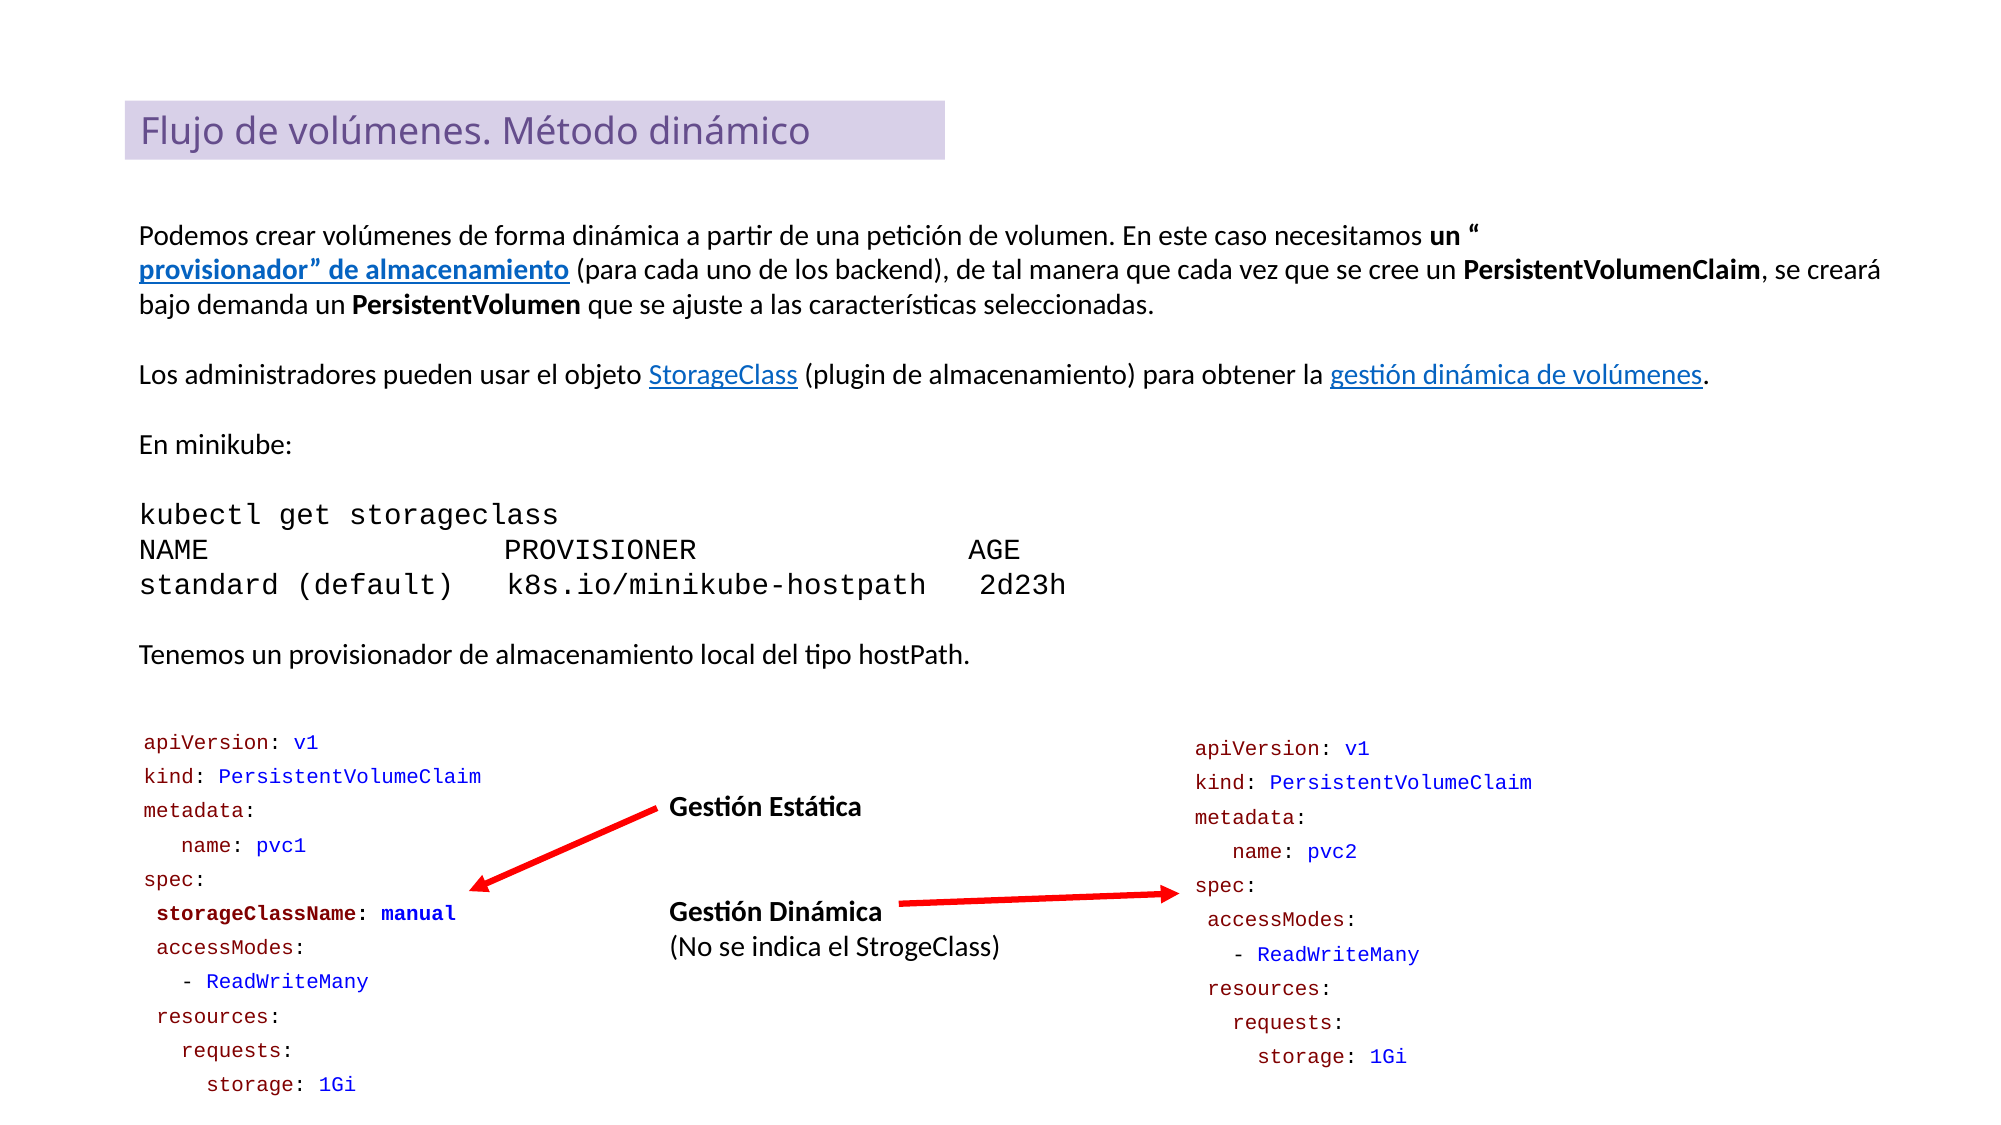

Flujo de volúmenes. Método dinámico
Podemos crear volúmenes de forma dinámica a partir de una petición de volumen. En este caso necesitamos un “provisionador” de almacenamiento (para cada uno de los backend), de tal manera que cada vez que se cree un PersistentVolumenClaim, se creará bajo demanda un PersistentVolumen que se ajuste a las características seleccionadas.
Los administradores pueden usar el objeto StorageClass (plugin de almacenamiento) para obtener la gestión dinámica de volúmenes.
En minikube:
kubectl get storageclass
NAME 	 PROVISIONER 	 AGE
standard (default) k8s.io/minikube-hostpath 2d23h
Tenemos un provisionador de almacenamiento local del tipo hostPath.
apiVersion: v1
kind: PersistentVolumeClaim
metadata:
 name: pvc1
spec:
 storageClassName: manual
 accessModes:
 - ReadWriteMany
 resources:
 requests:
 storage: 1Gi
apiVersion: v1
kind: PersistentVolumeClaim
metadata:
 name: pvc2
spec:
 accessModes:
 - ReadWriteMany
 resources:
 requests:
 storage: 1Gi
Gestión Estática
Gestión Dinámica
(No se indica el StrogeClass)